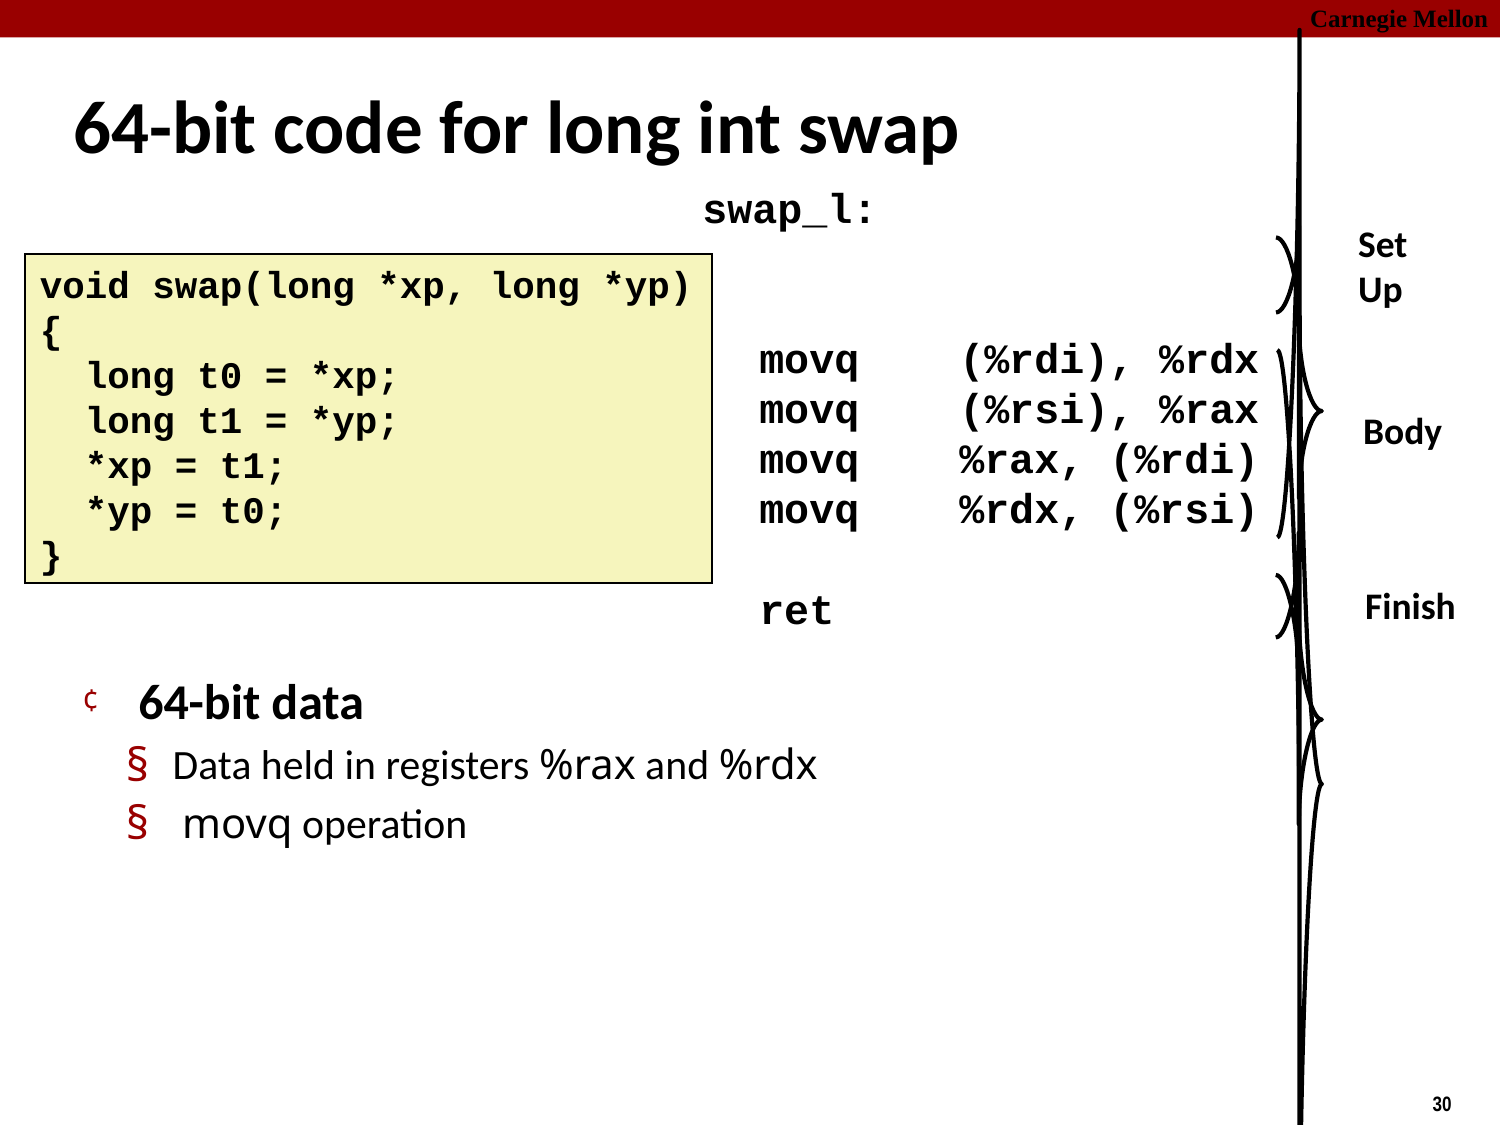

# 64-bit code for long int swap
swap_l:
	movq (%rdi), %rdx
	movq (%rsi), %rax
	movq %rax, (%rdi)
	movq %rdx, (%rsi)
	ret
Set
Up
void swap(long *xp, long *yp)
{
 long t0 = *xp;
 long t1 = *yp;
 *xp = t1;
 *yp = t0;
}
Body
Finish
64-bit data
Data held in registers %rax and %rdx
 movq operation